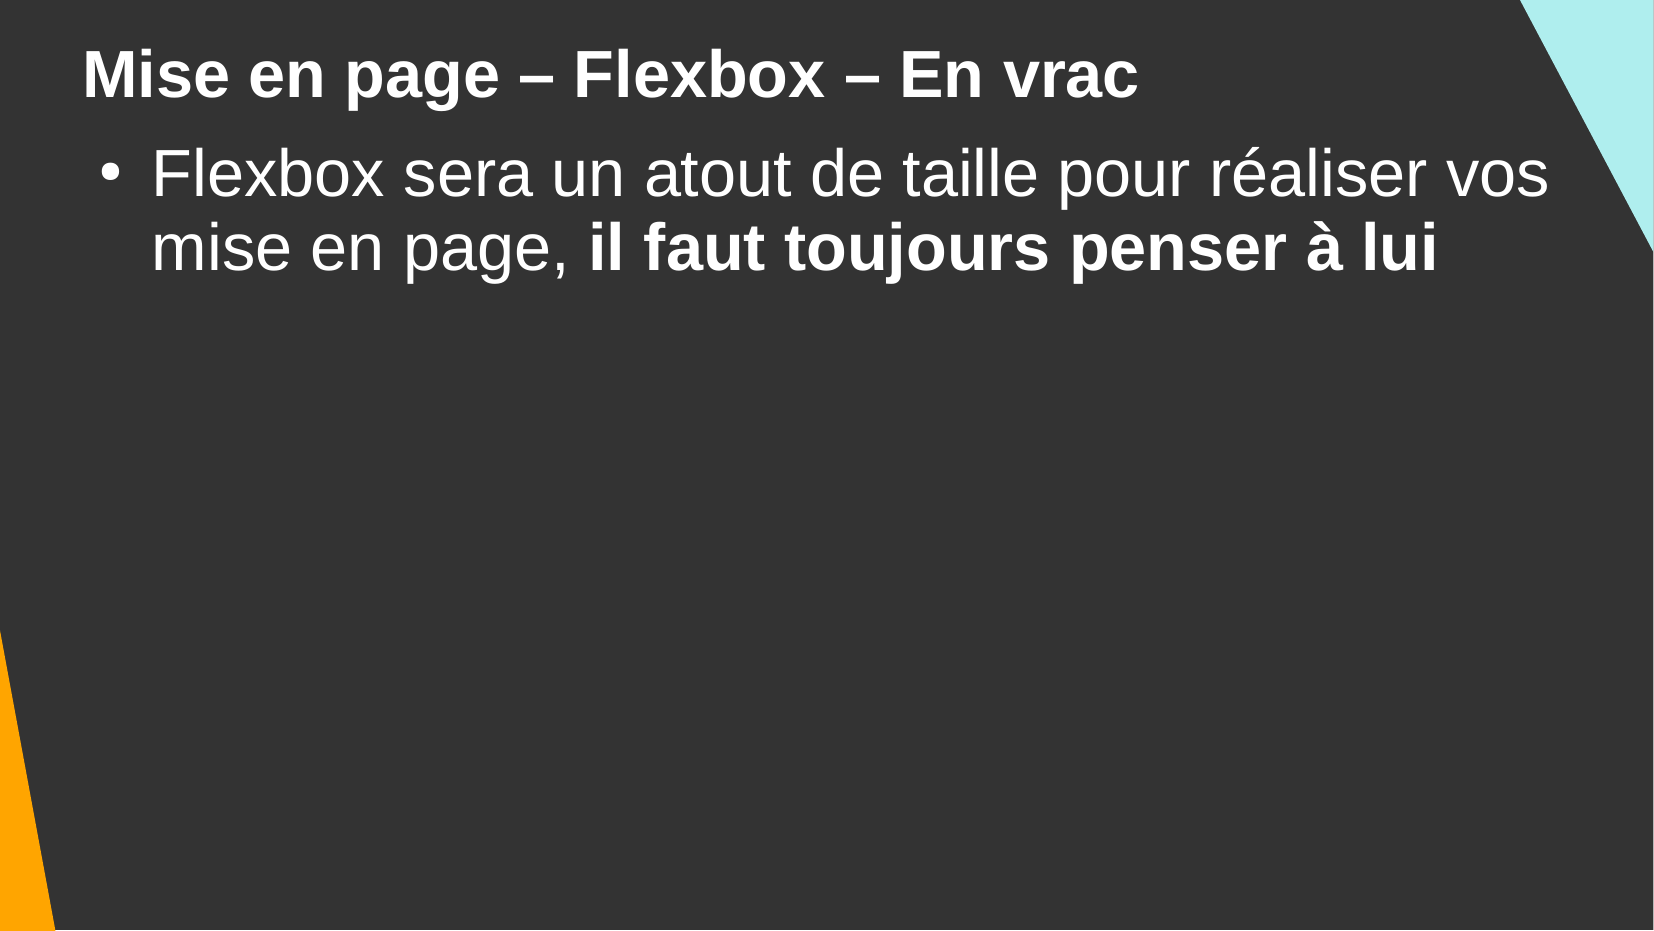

# Mise en page – Flexbox – En vrac
Flexbox sera un atout de taille pour réaliser vos mise en page, il faut toujours penser à lui